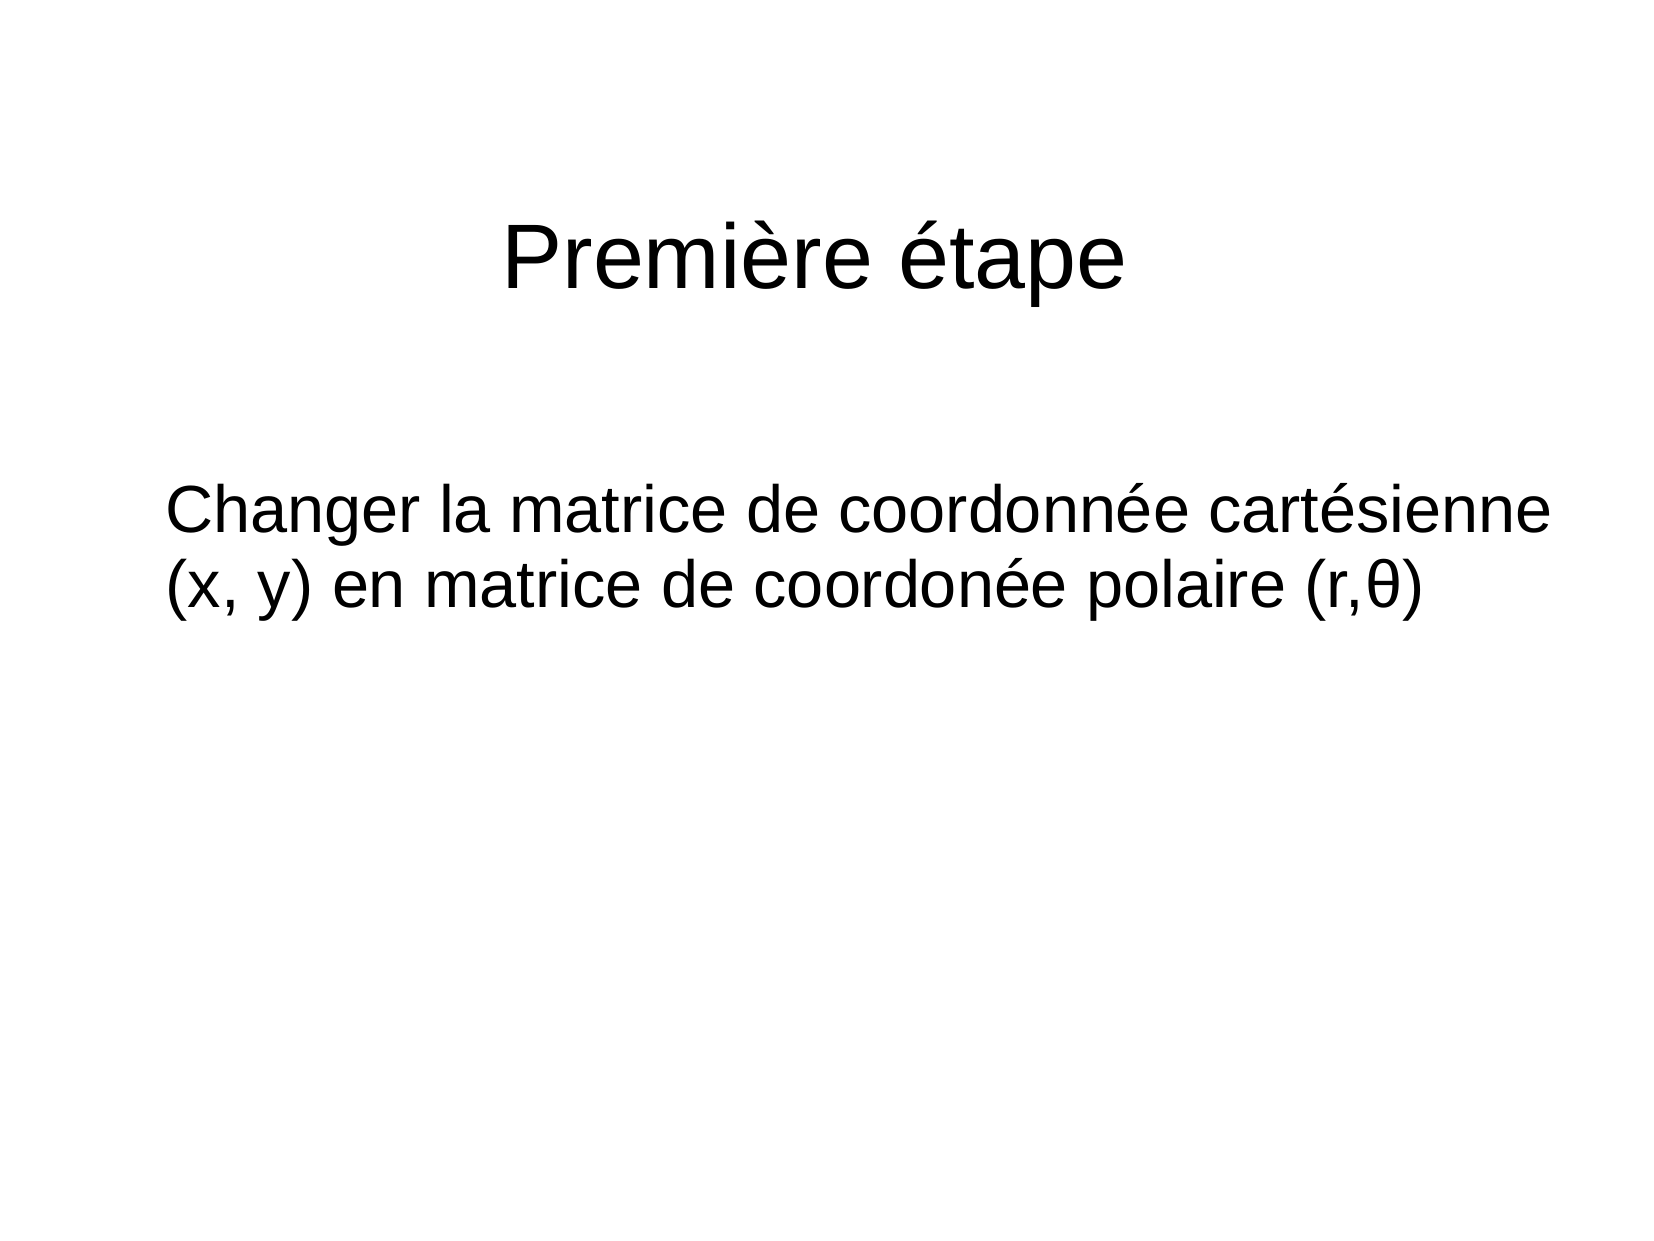

# Première étape
Changer la matrice de coordonnée cartésienne (x, y) en matrice de coordonée polaire (r,θ)